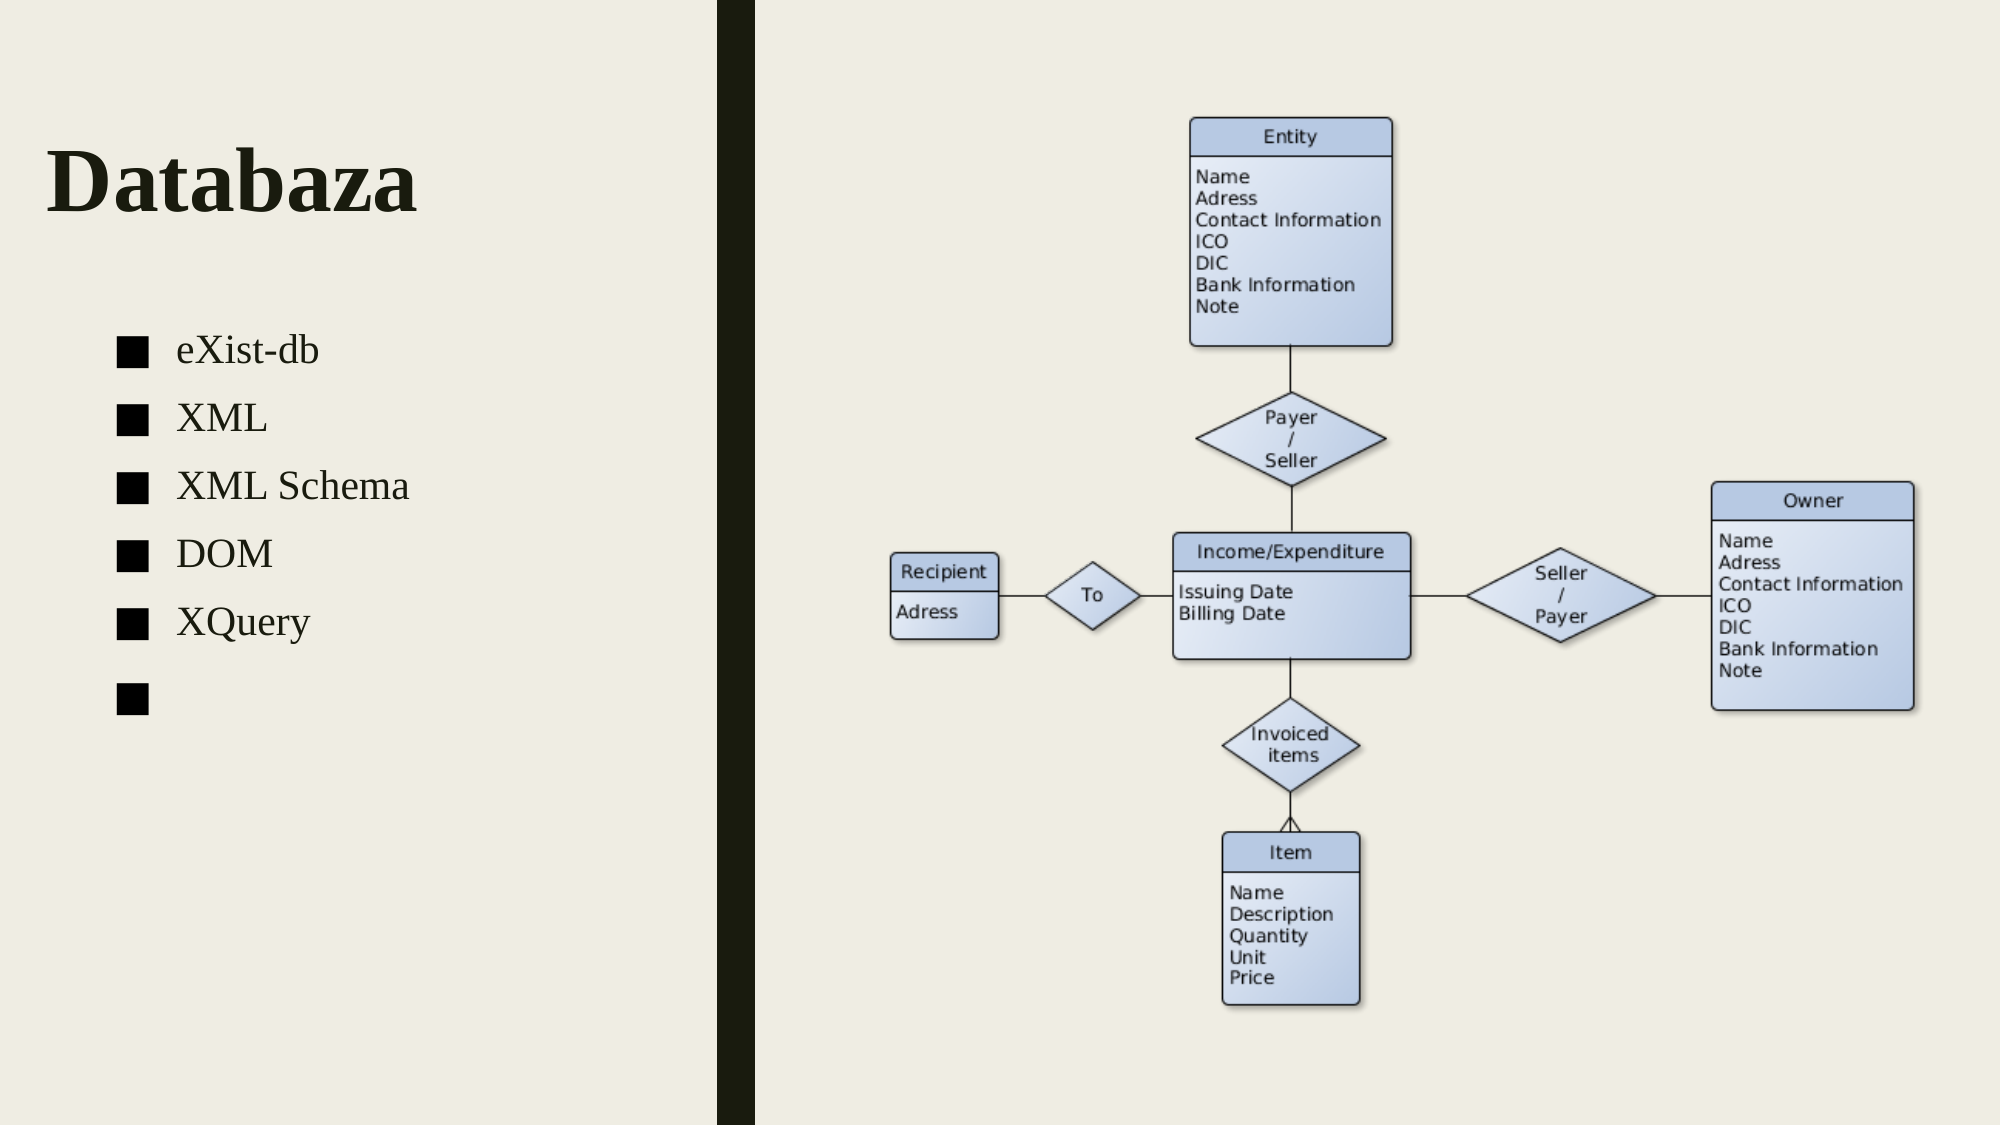

# Databaza
eXist-db
XML
XML Schema
DOM
XQuery